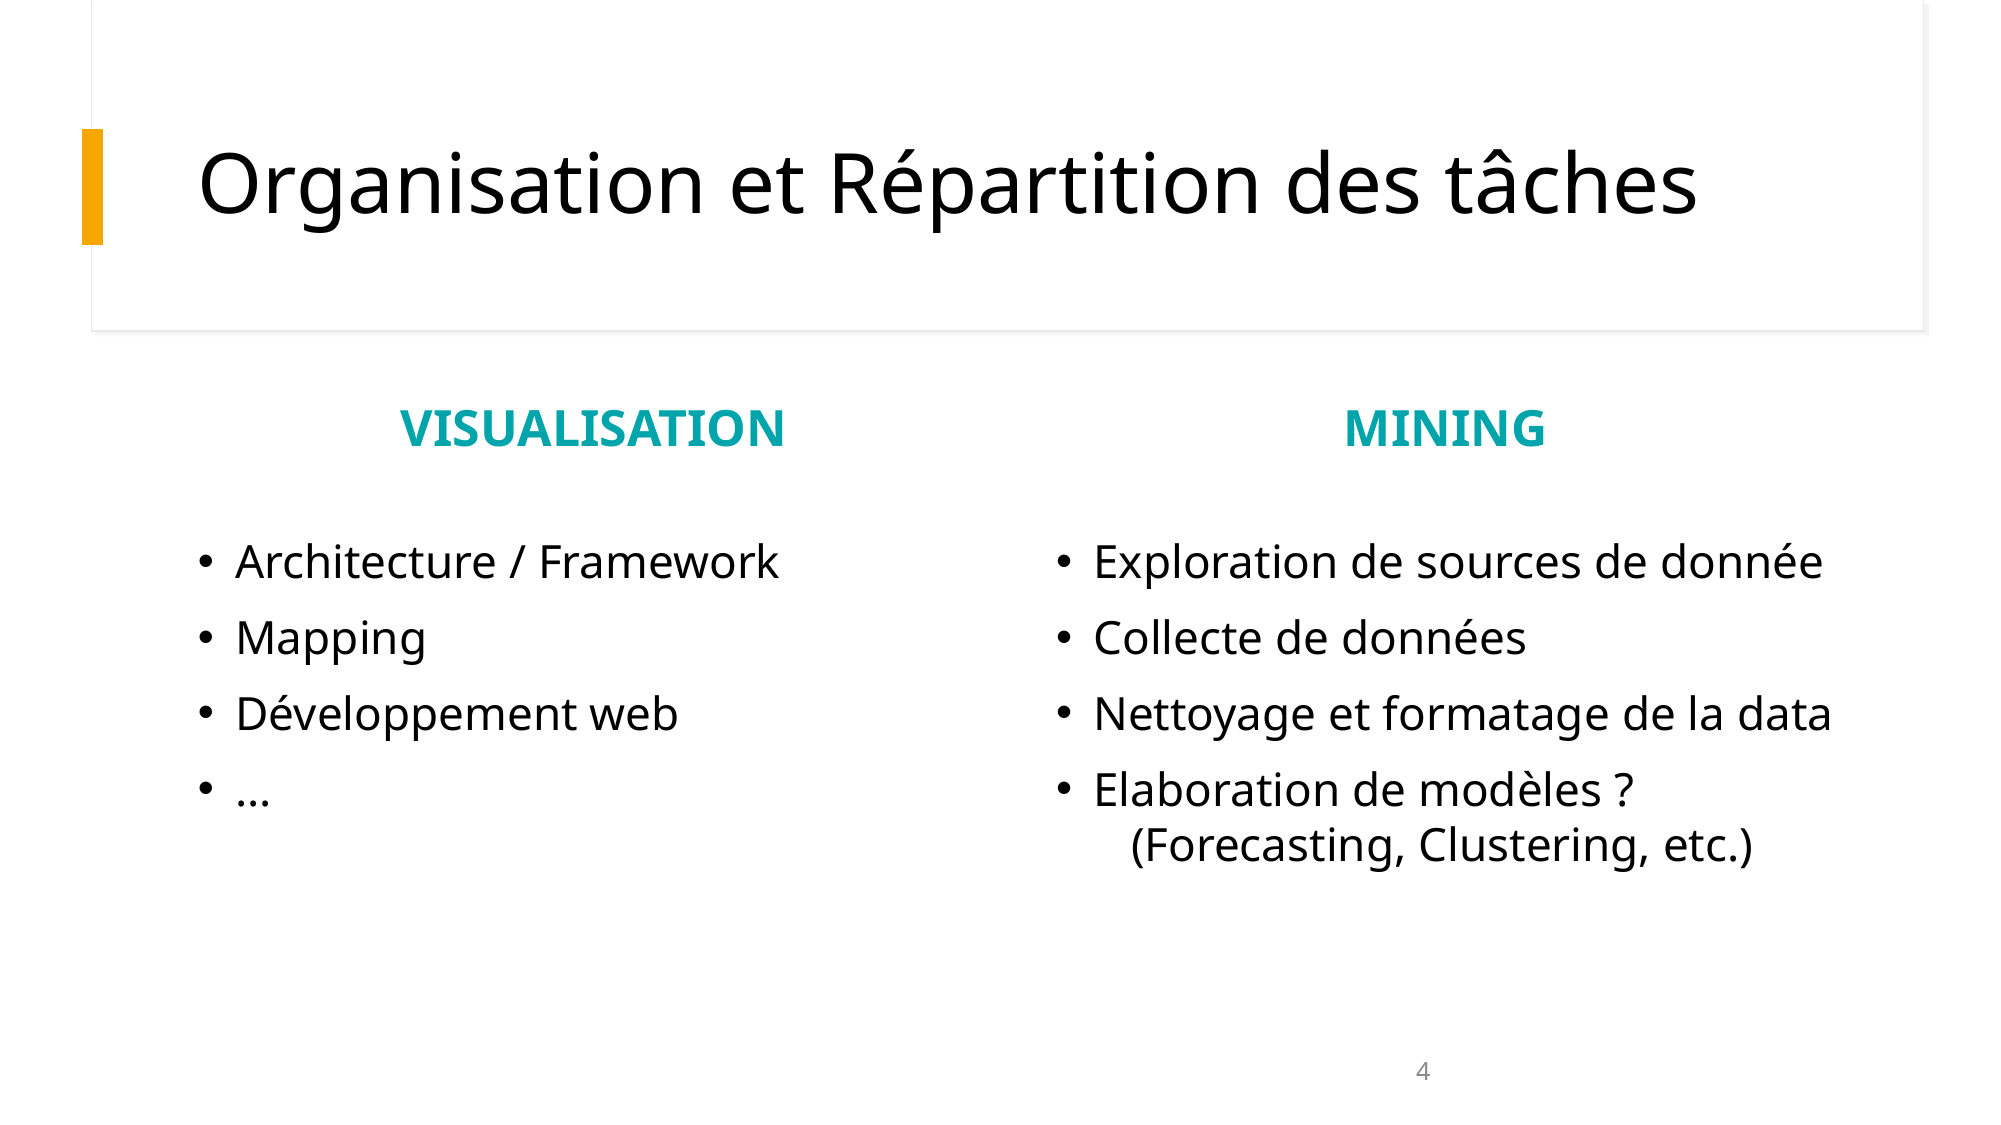

# Organisation et Répartition des tâches
VISUALISATION
MINING
Architecture / Framework
Mapping
Développement web
…
Exploration de sources de donnée
Collecte de données
Nettoyage et formatage de la data
Elaboration de modèles ?
(Forecasting, Clustering, etc.)